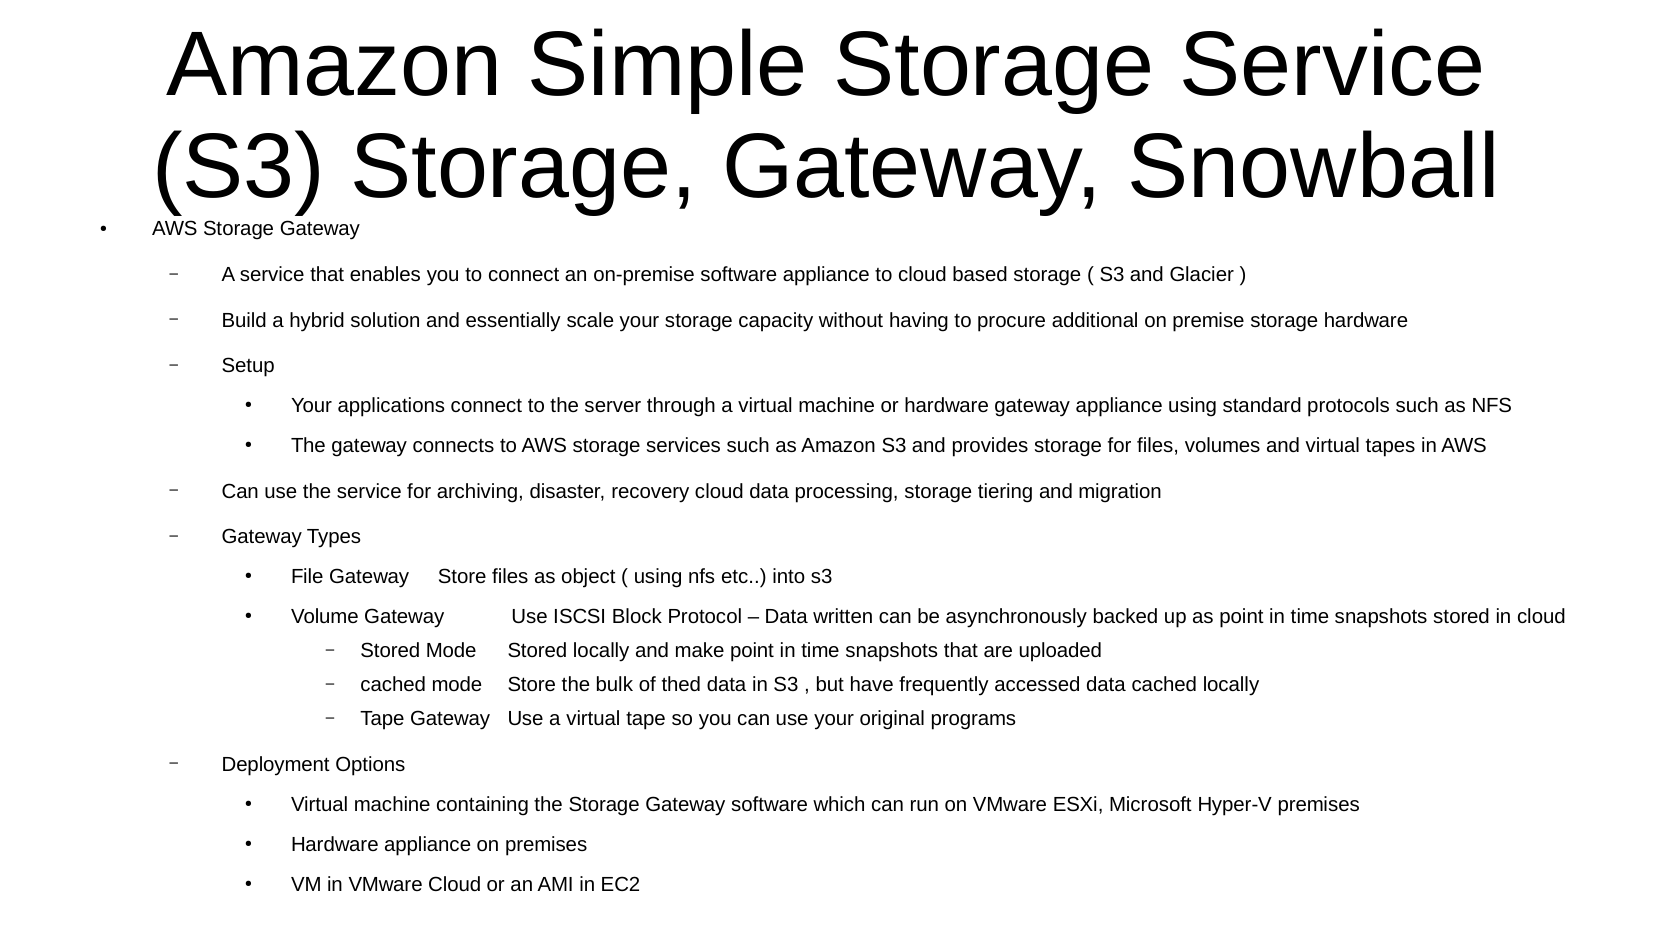

# Amazon Simple Storage Service (S3) Storage, Gateway, Snowball
AWS Storage Gateway
A service that enables you to connect an on-premise software appliance to cloud based storage ( S3 and Glacier )
Build a hybrid solution and essentially scale your storage capacity without having to procure additional on premise storage hardware
Setup
Your applications connect to the server through a virtual machine or hardware gateway appliance using standard protocols such as NFS
The gateway connects to AWS storage services such as Amazon S3 and provides storage for files, volumes and virtual tapes in AWS
Can use the service for archiving, disaster, recovery cloud data processing, storage tiering and migration
Gateway Types
File Gateway 		Store files as object ( using nfs etc..) into s3
Volume Gateway	Use ISCSI Block Protocol – Data written can be asynchronously backed up as point in time snapshots stored in cloud
Stored Mode	Stored locally and make point in time snapshots that are uploaded
cached mode	Store the bulk of thed data in S3 , but have frequently accessed data cached locally
Tape Gateway	Use a virtual tape so you can use your original programs
Deployment Options
Virtual machine containing the Storage Gateway software which can run on VMware ESXi, Microsoft Hyper-V premises
Hardware appliance on premises
VM in VMware Cloud or an AMI in EC2